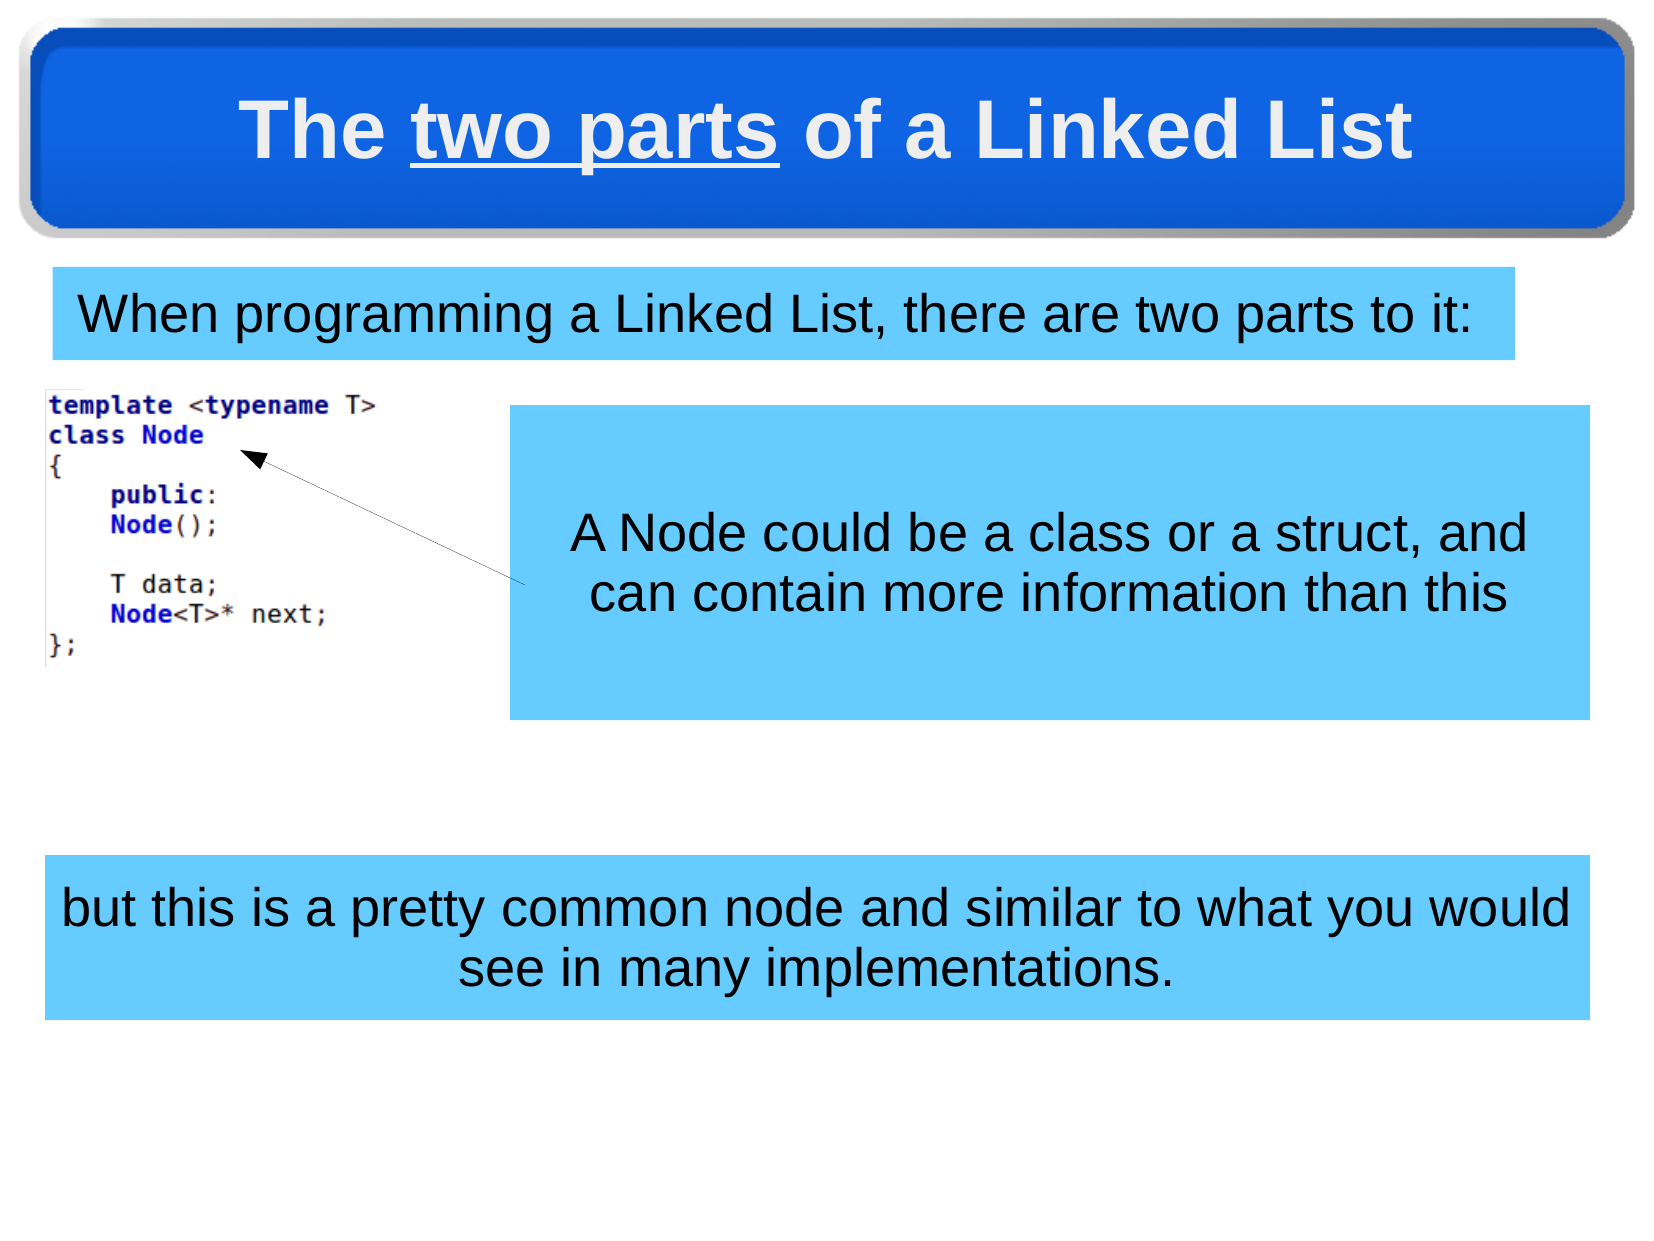

# The two parts of a Linked List
When programming a Linked List, there are two parts to it:
A Node could be a class or a struct, and can contain more information than this
but this is a pretty common node and similar to what you would see in many implementations.